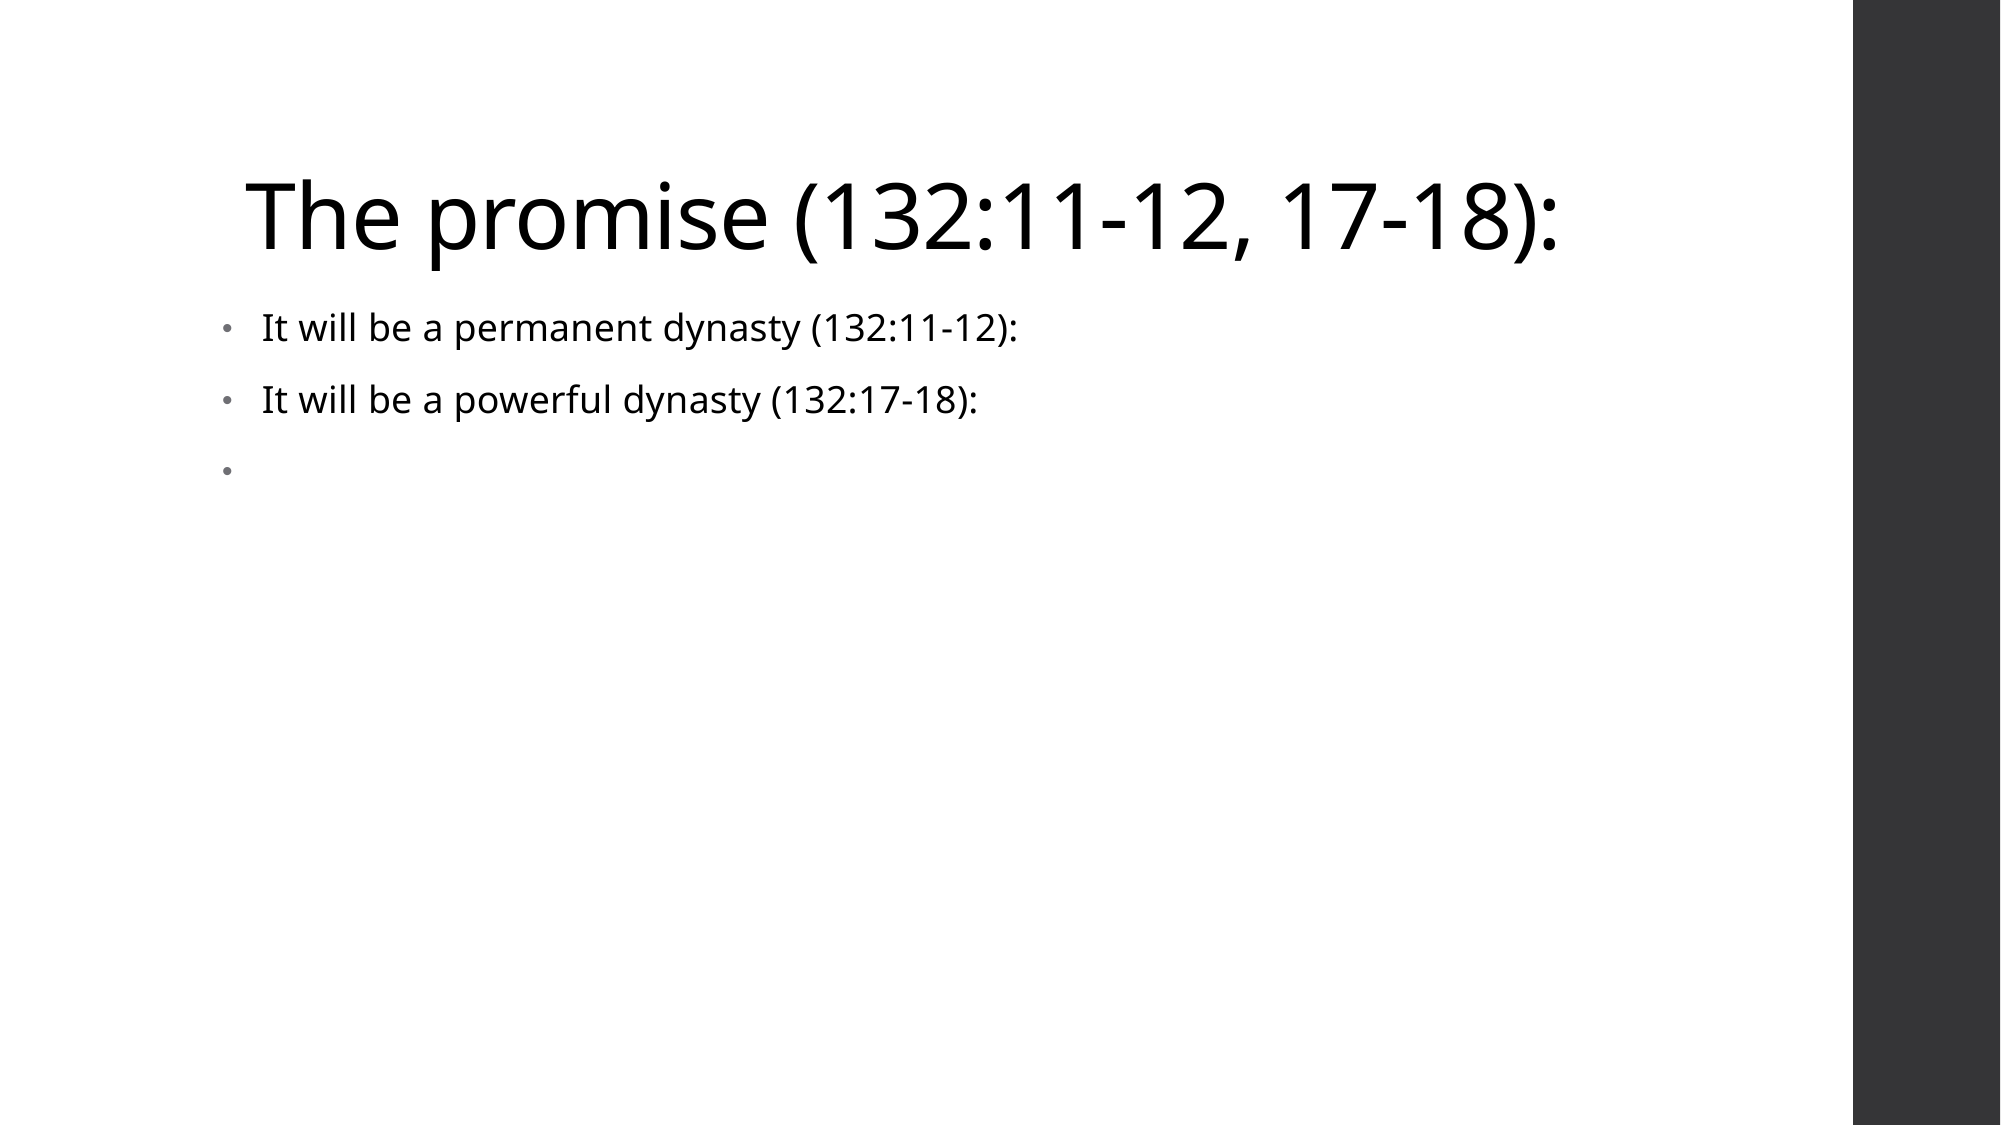

# The promise (132:11-12, 17-18):
 It will be a permanent dynasty (132:11-12):
 It will be a powerful dynasty (132:17-18):